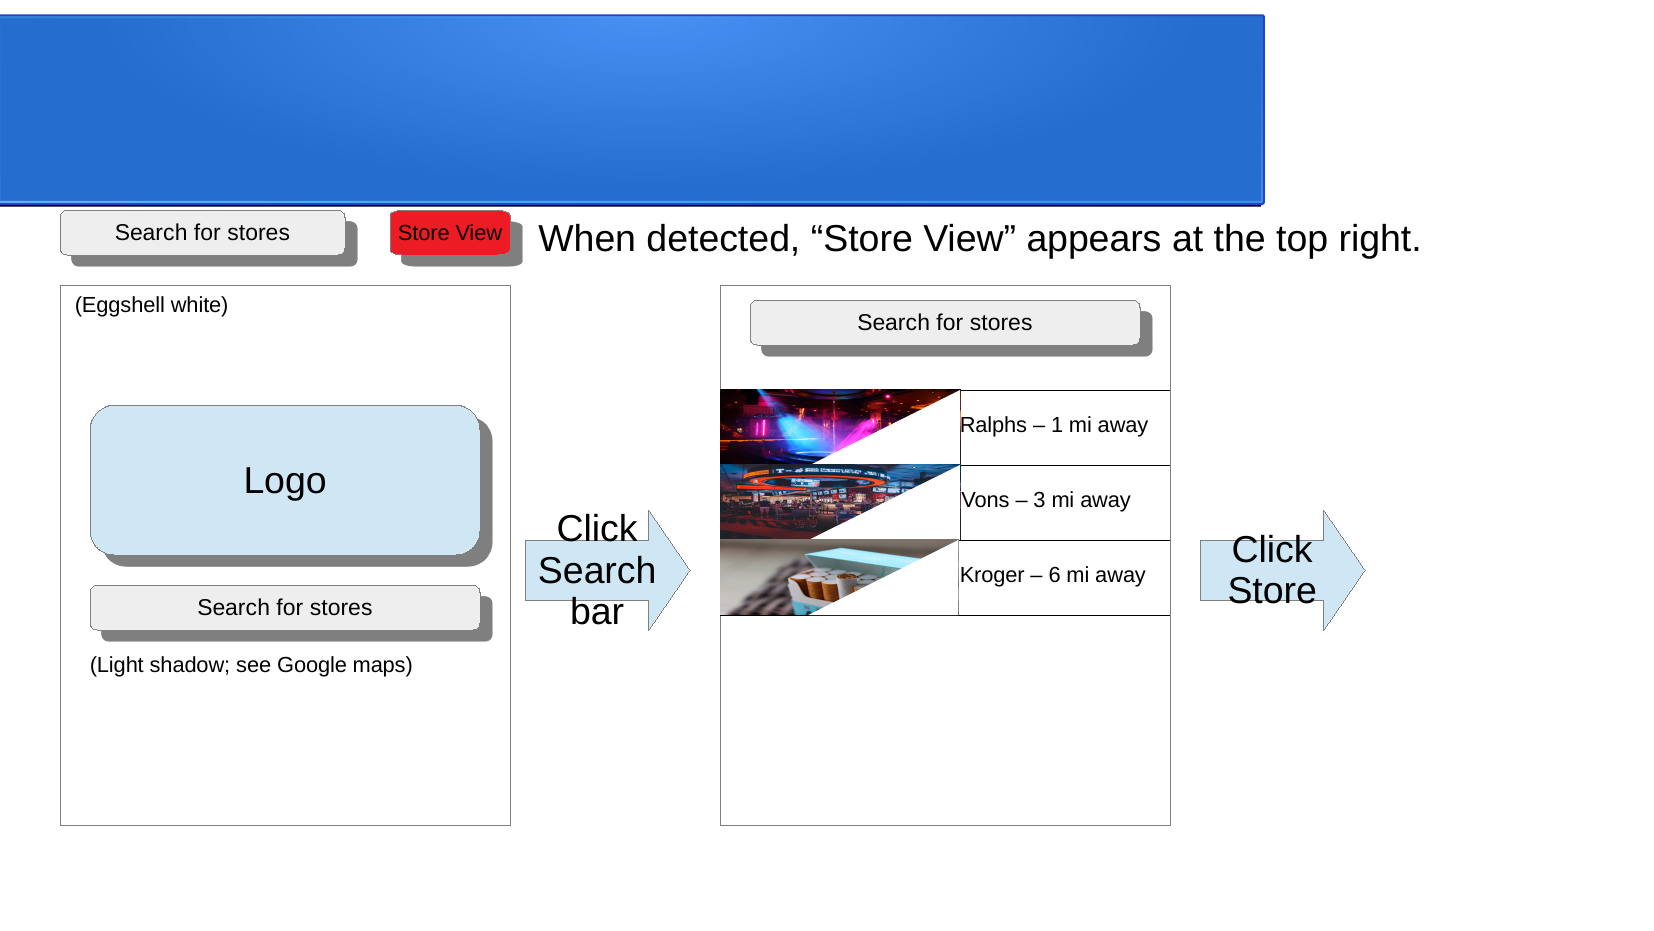

Search for stores
Store View
When detected, “Store View” appears at the top right.
(Eggshell white)
Search for stores
Logo
Ralphs – 1 mi away
Vons – 3 mi away
Click
Search
bar
Click
Store
Kroger – 6 mi away
Search for stores
(Light shadow; see Google maps)